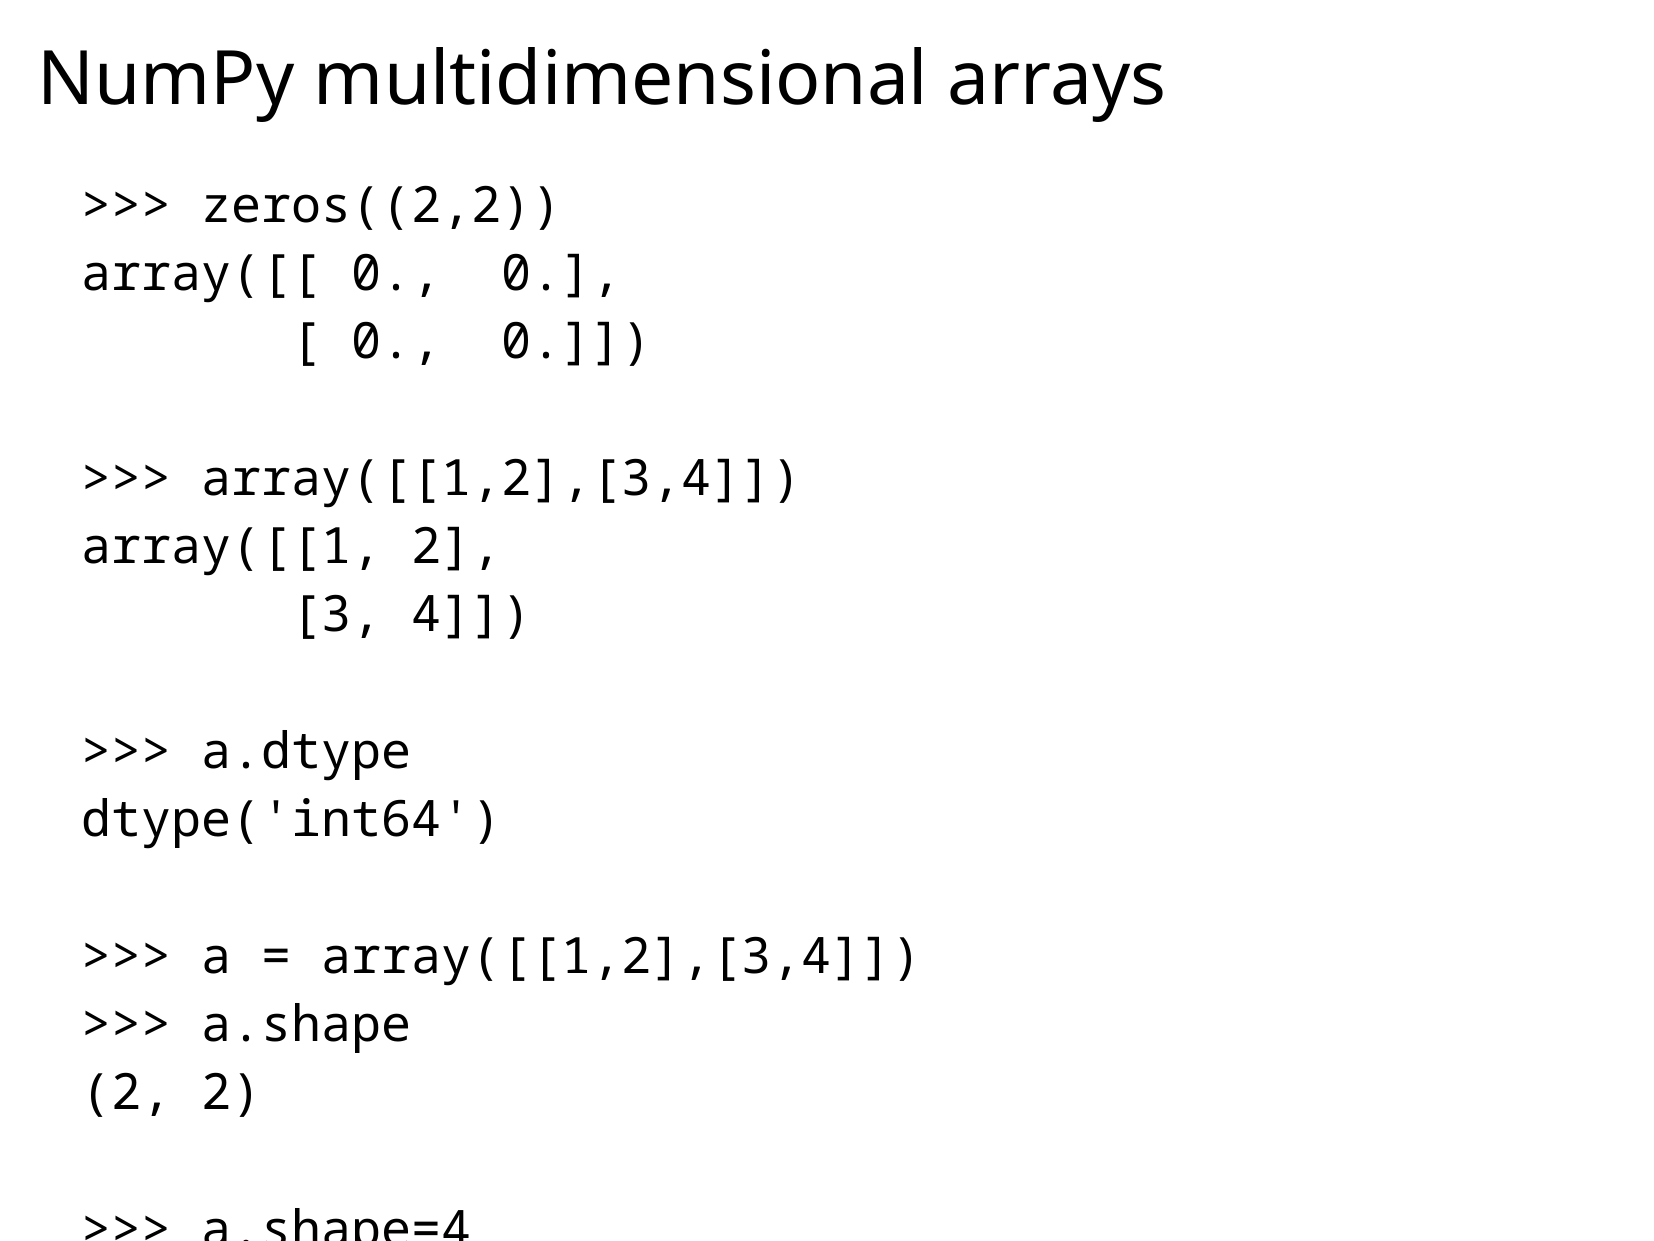

# NumPy multidimensional arrays
>>> zeros((2,2))
array([[ 0., 0.],
 [ 0., 0.]])
>>> array([[1,2],[3,4]])
array([[1, 2],
 [3, 4]])
>>> a.dtype
dtype('int64')
>>> a = array([[1,2],[3,4]])
>>> a.shape
(2, 2)
>>> a.shape=4
>>> a
array([1, 2, 3, 4])